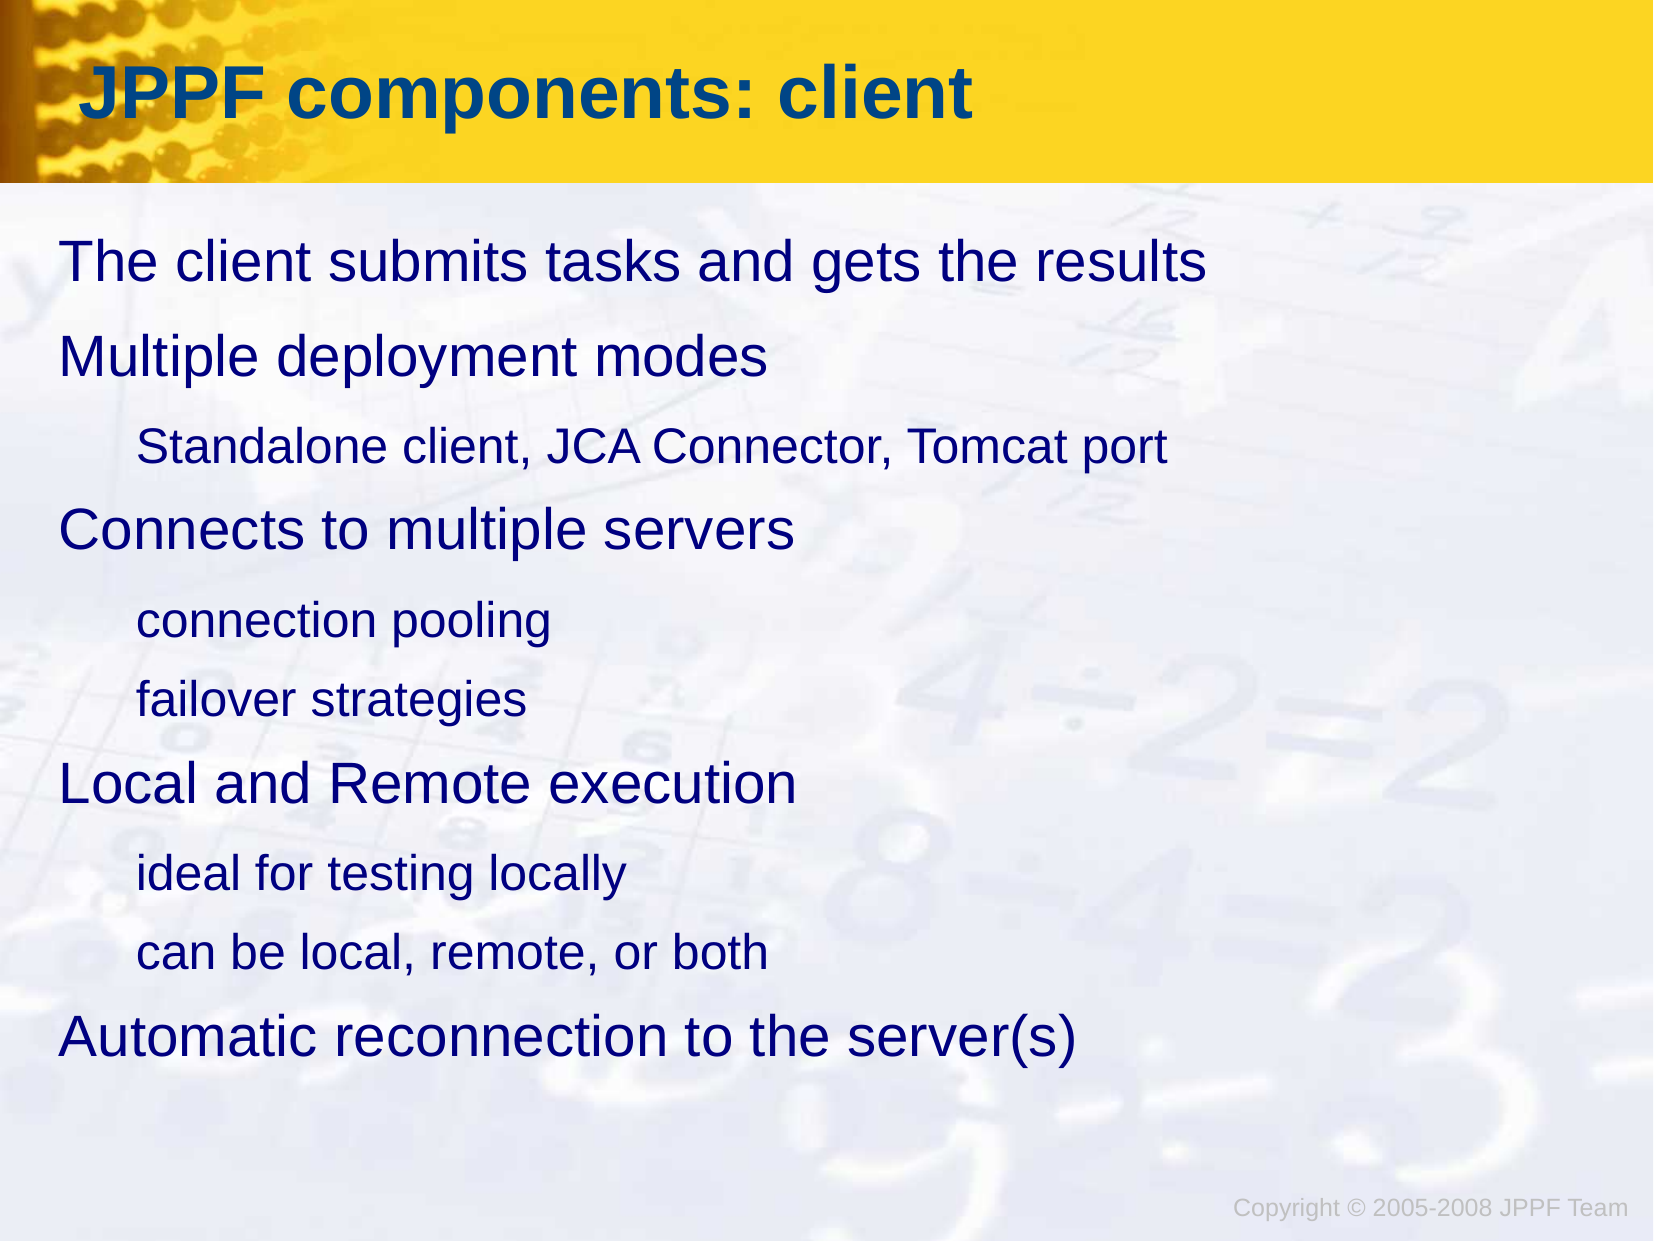

# JPPF components: client
The client submits tasks and gets the results
Multiple deployment modes
Standalone client, JCA Connector, Tomcat port
Connects to multiple servers
connection pooling
failover strategies
Local and Remote execution
ideal for testing locally
can be local, remote, or both
Automatic reconnection to the server(s)